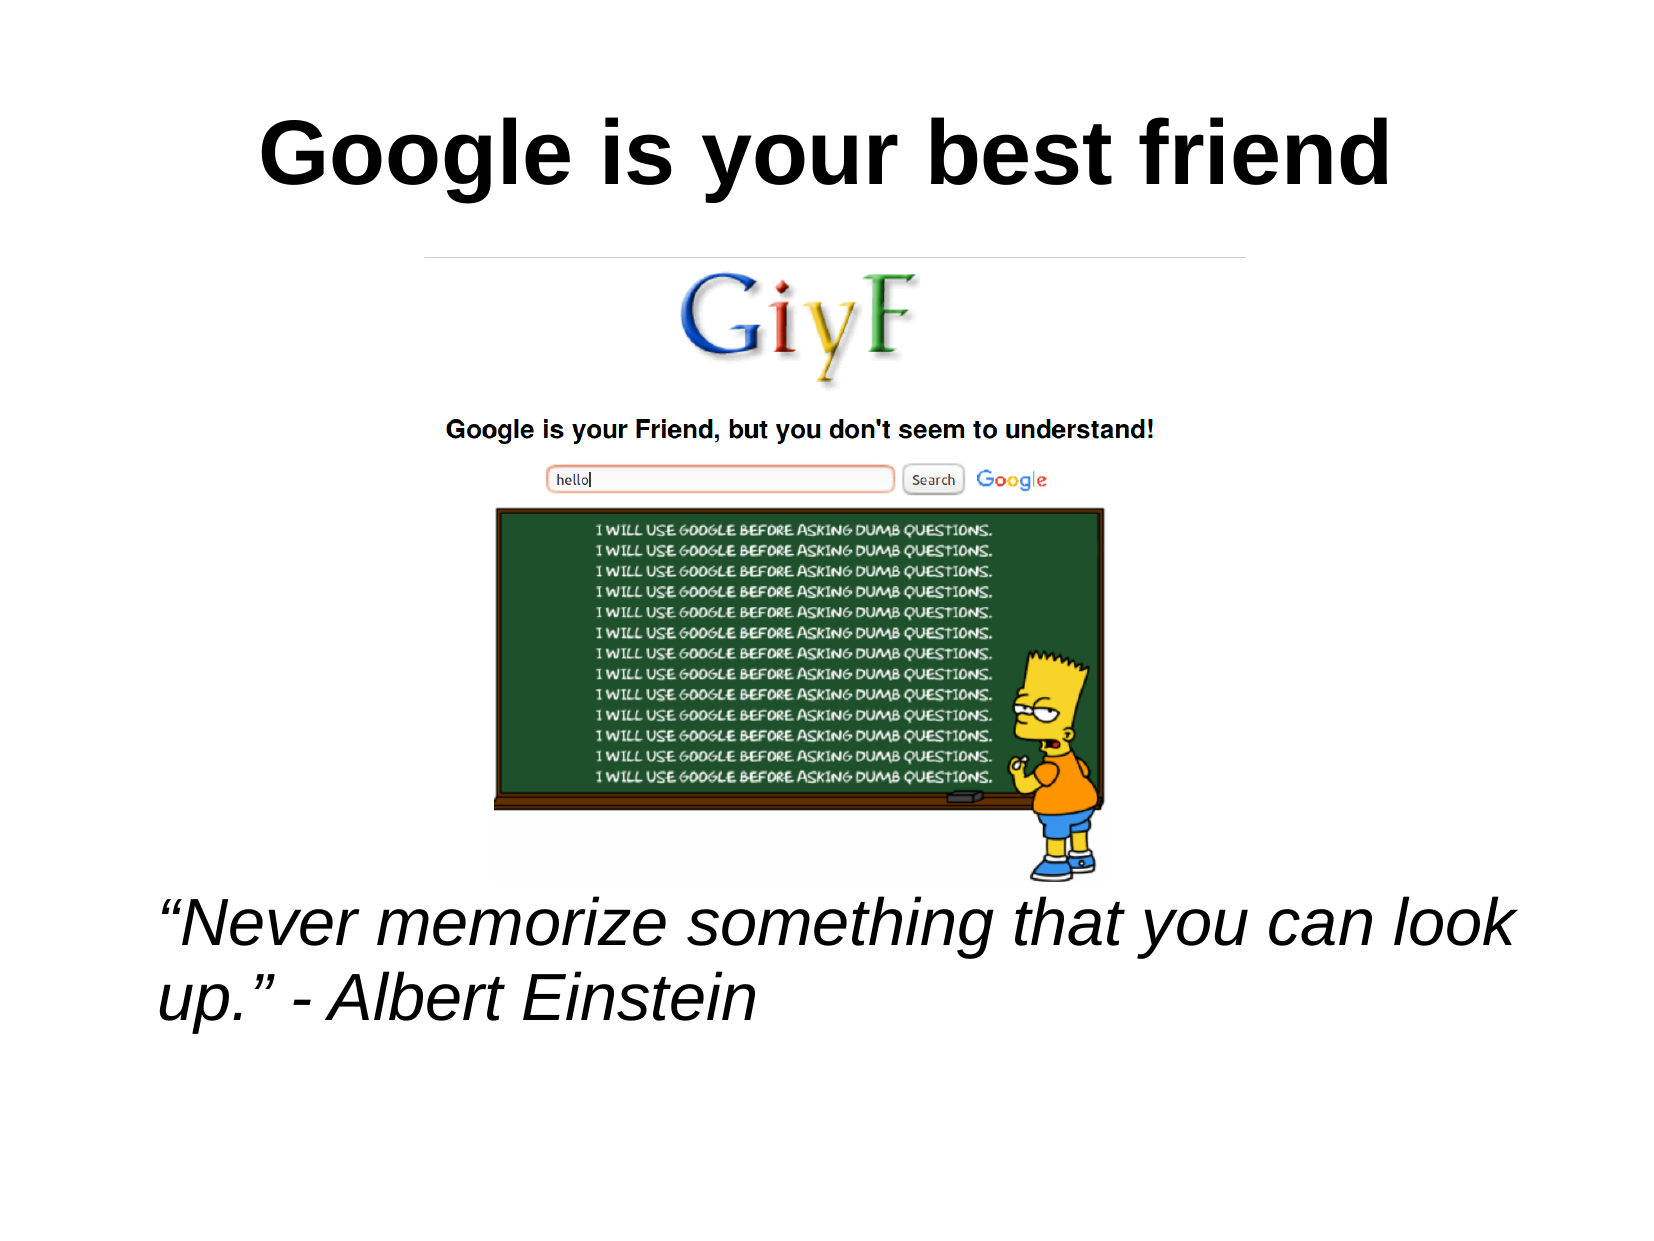

# Google is your best friend
“Never memorize something that you can look up.” - Albert Einstein